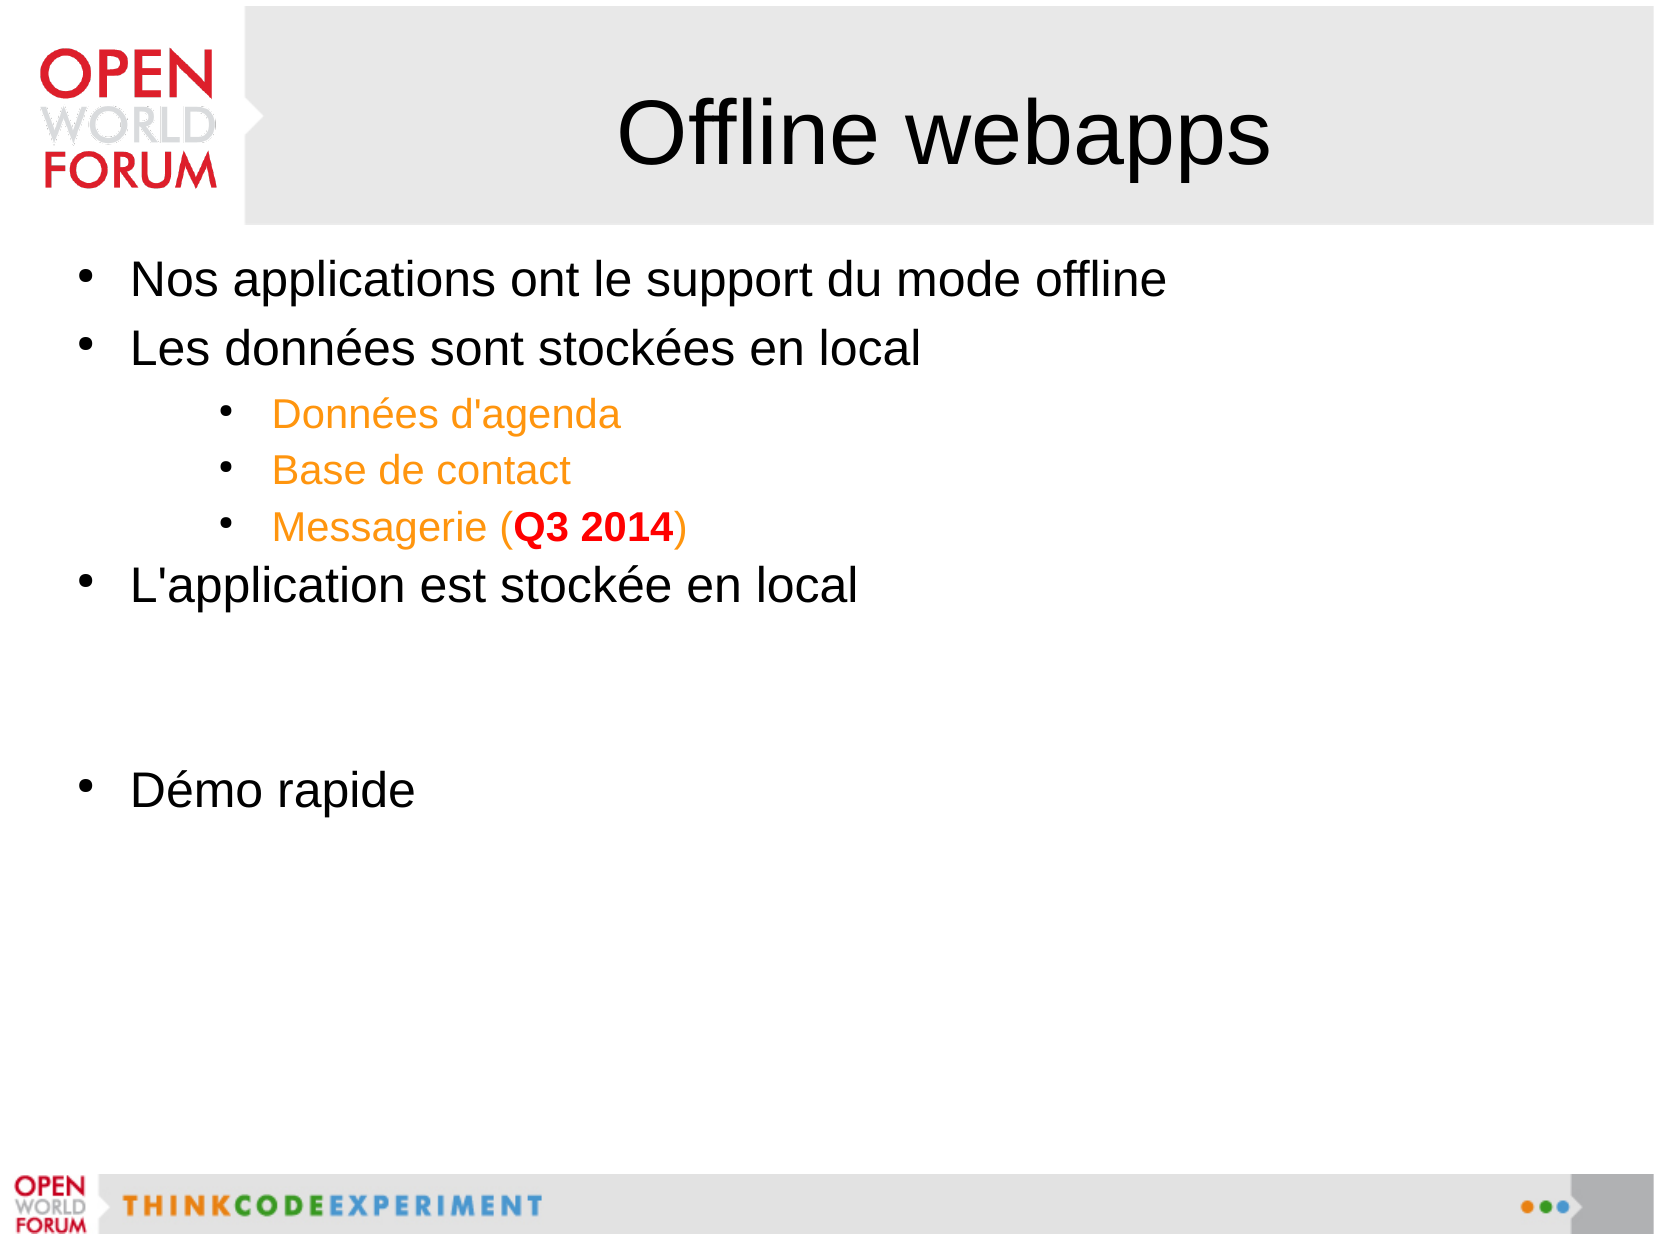

# Offline webapps
Nos applications ont le support du mode offline
Les données sont stockées en local
Données d'agenda
Base de contact
Messagerie (Q3 2014)
L'application est stockée en local
Démo rapide